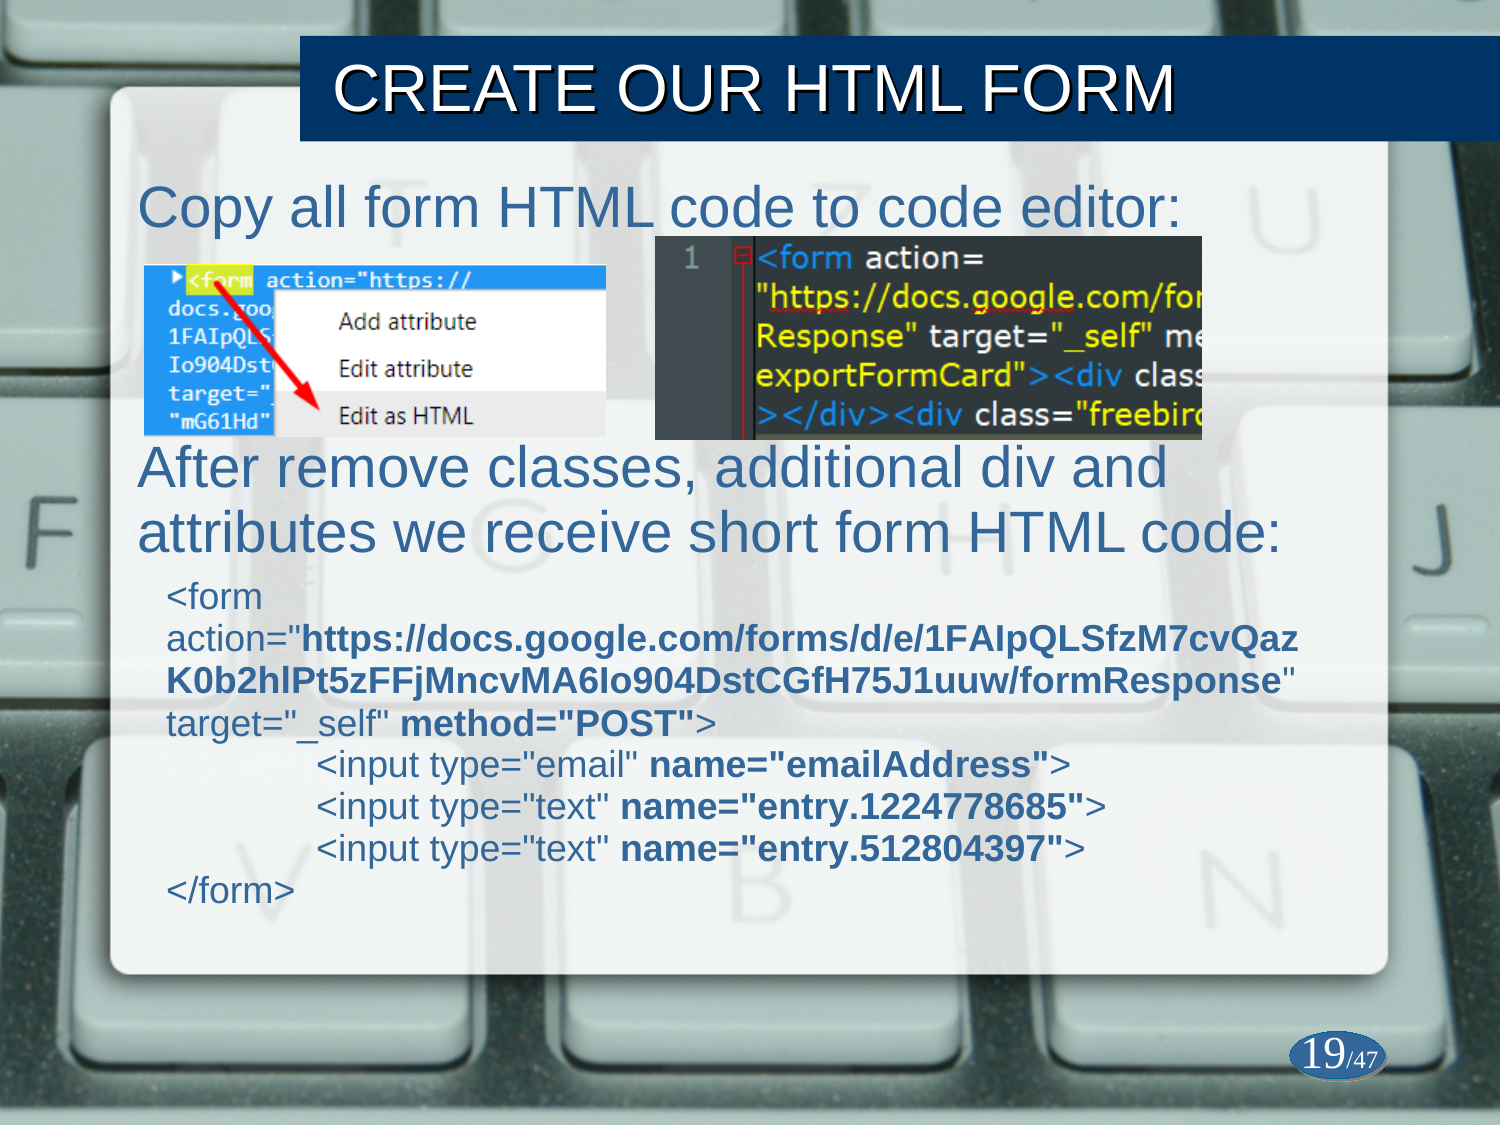

# CREATE OUR HTML FORM
Copy all form HTML code to code editor:
After remove classes, additional div and attributes we receive short form HTML code:
<form action="https://docs.google.com/forms/d/e/1FAIpQLSfzM7cvQazK0b2hlPt5zFFjMncvMA6Io904DstCGfH75J1uuw/formResponse" target="_self" method="POST">
	<input type="email" name="emailAddress">
	<input type="text" name="entry.1224778685">
	<input type="text" name="entry.512804397">
</form>
19